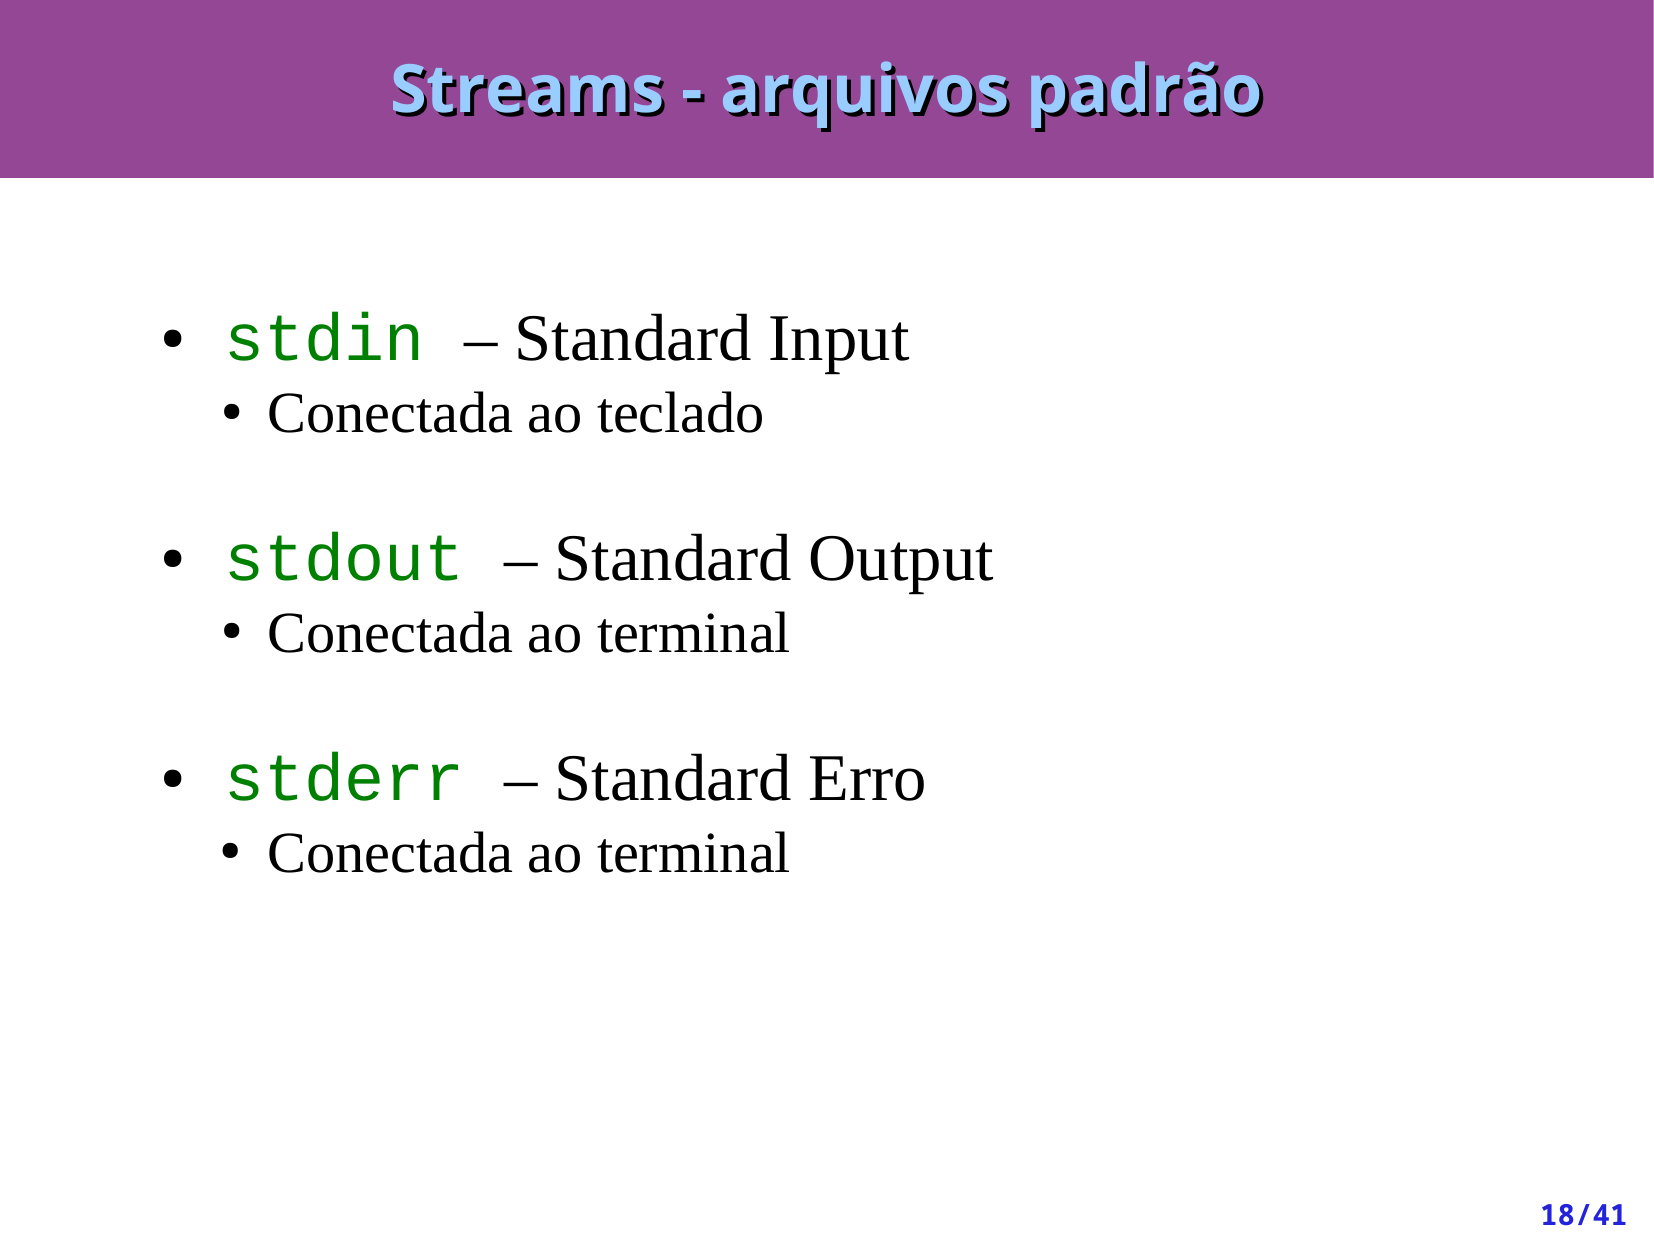

# Streams - arquivos padrão
 stdin – Standard Input
Conectada ao teclado
 stdout – Standard Output
Conectada ao terminal
 stderr – Standard Erro
Conectada ao terminal
18